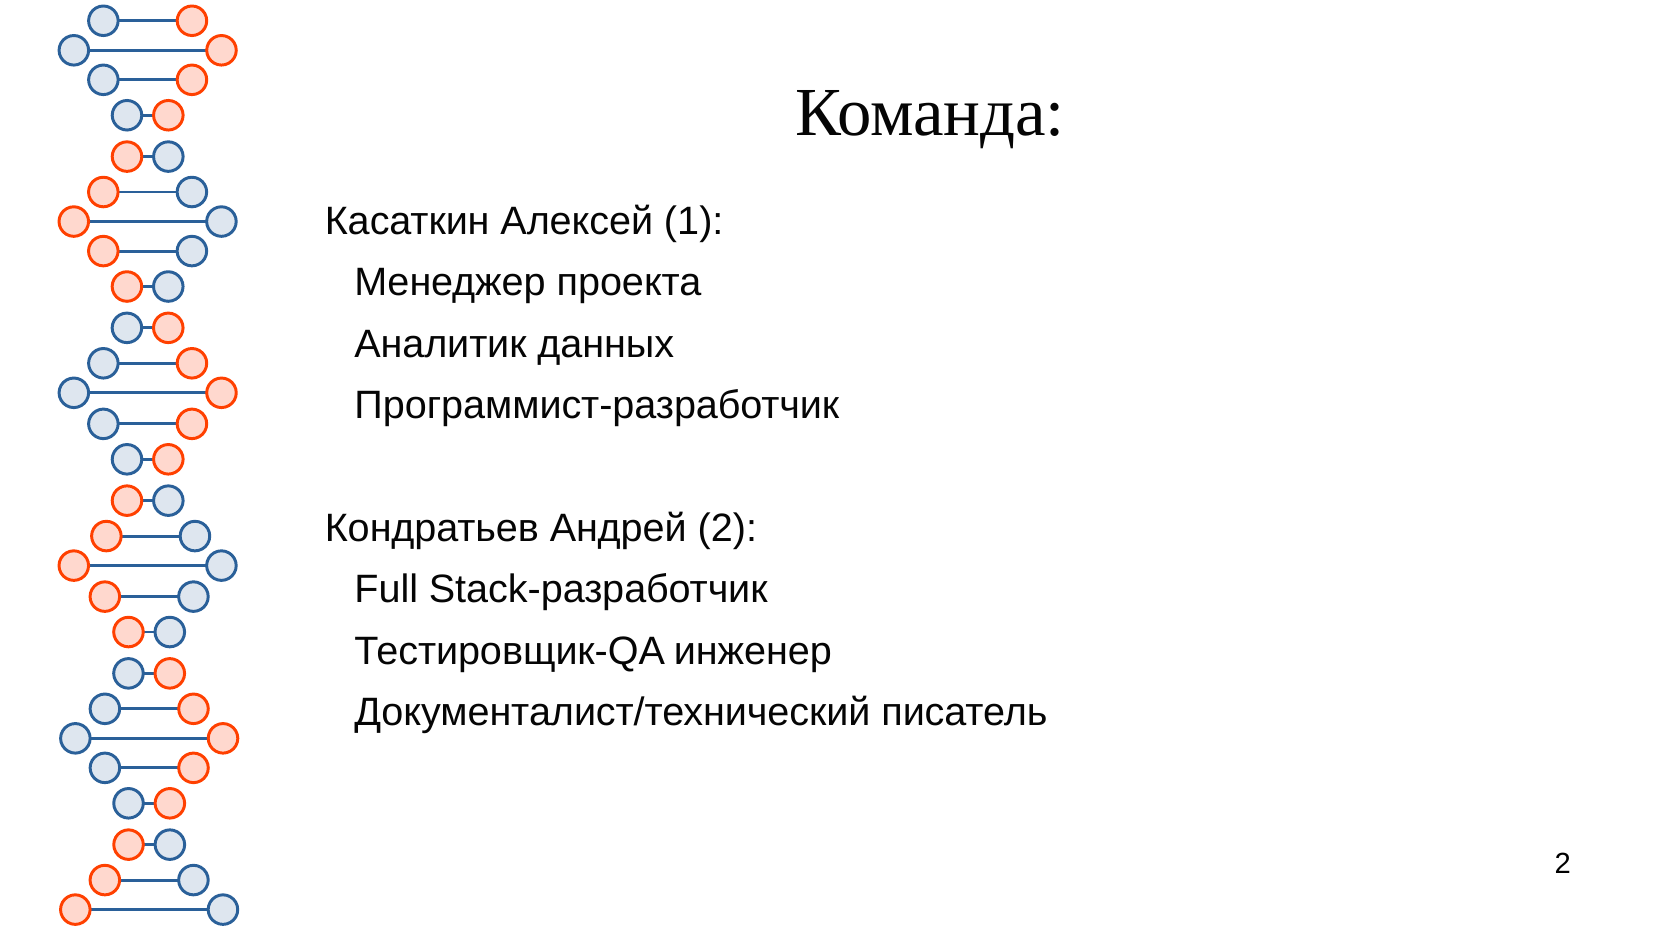

# Команда:
Касаткин Алексей (1):
Менеджер проекта
Аналитик данных
Программист-разработчик
Кондратьев Андрей (2):
Full Stack-разработчик
Тестировщик-QA инженер
Документалист/технический писатель
2